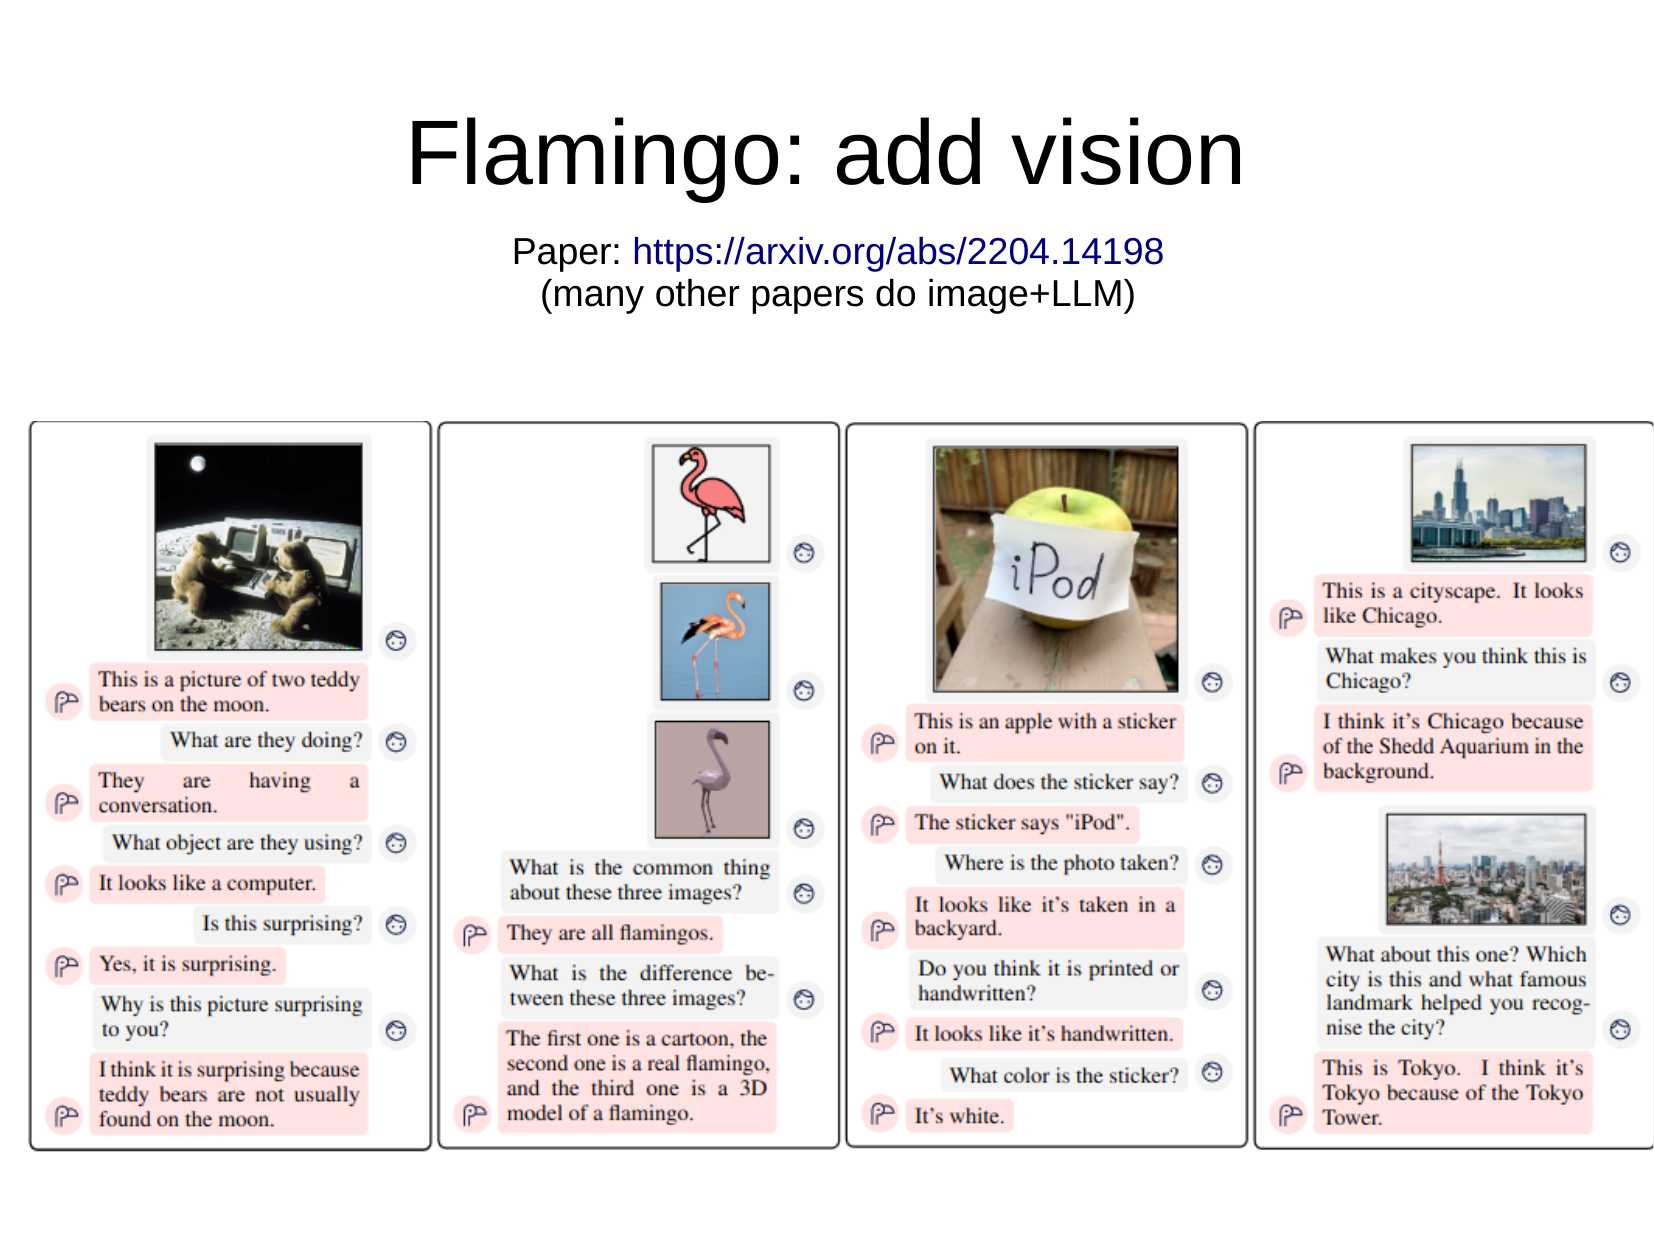

# Flamingo: add vision
Paper: https://arxiv.org/abs/2204.14198
(many other papers do image+LLM)